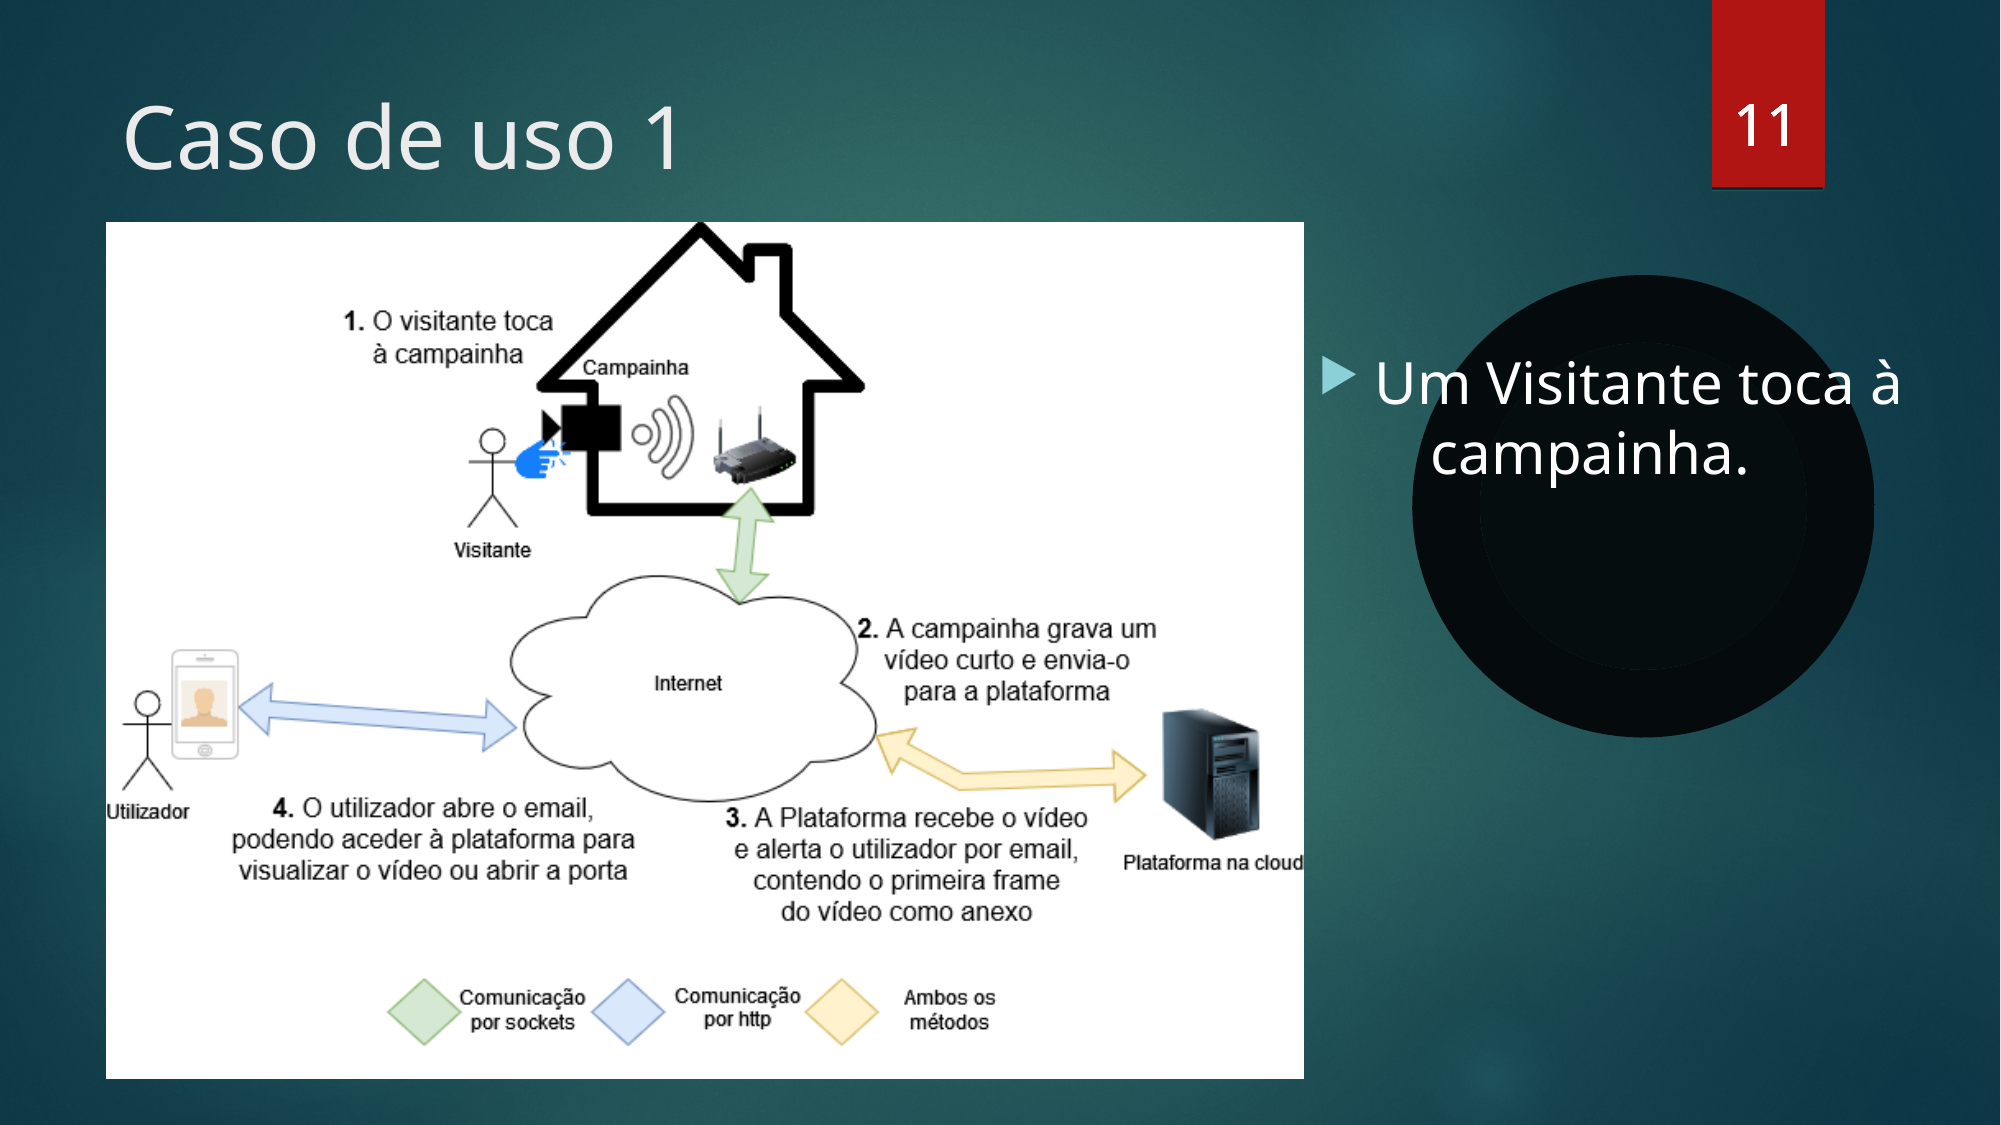

# Caso de uso 1
Um Visitante toca à campainha.